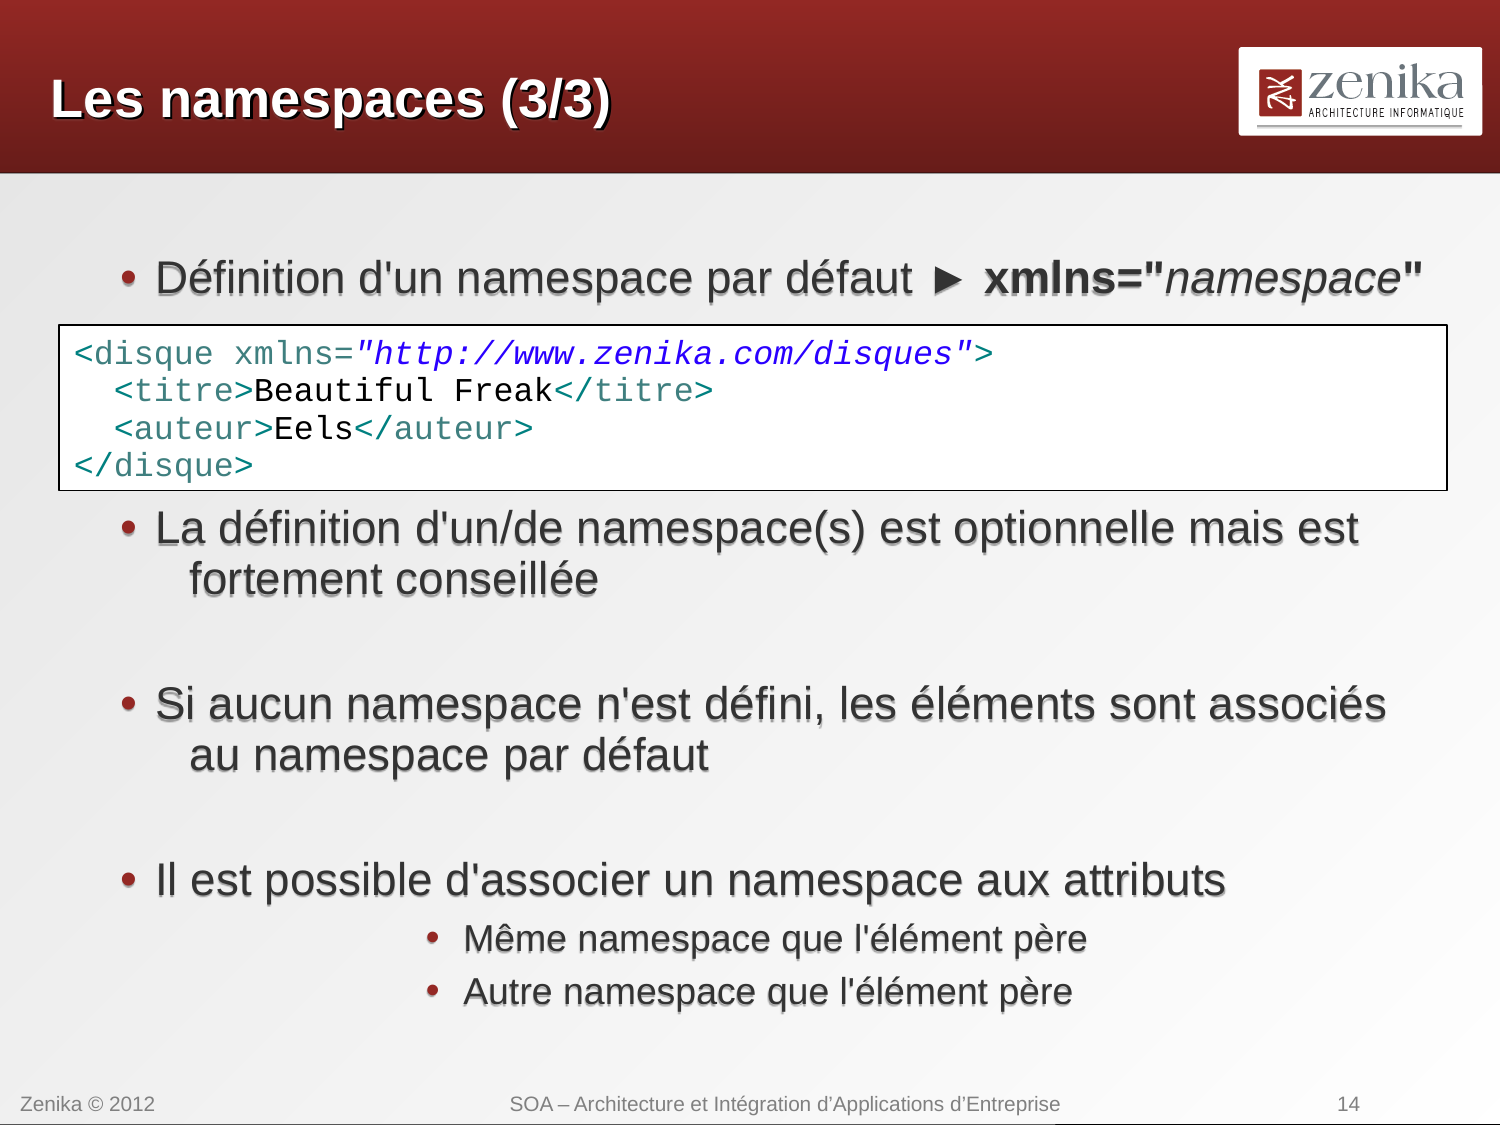

# Les namespaces (3/3)
Définition d'un namespace par défaut ► xmlns="namespace"
La définition d'un/de namespace(s) est optionnelle mais est fortement conseillée
Si aucun namespace n'est défini, les éléments sont associés au namespace par défaut
Il est possible d'associer un namespace aux attributs
Même namespace que l'élément père
Autre namespace que l'élément père
<disque xmlns="http://www.zenika.com/disques">
 <titre>Beautiful Freak</titre>
 <auteur>Eels</auteur>
</disque>